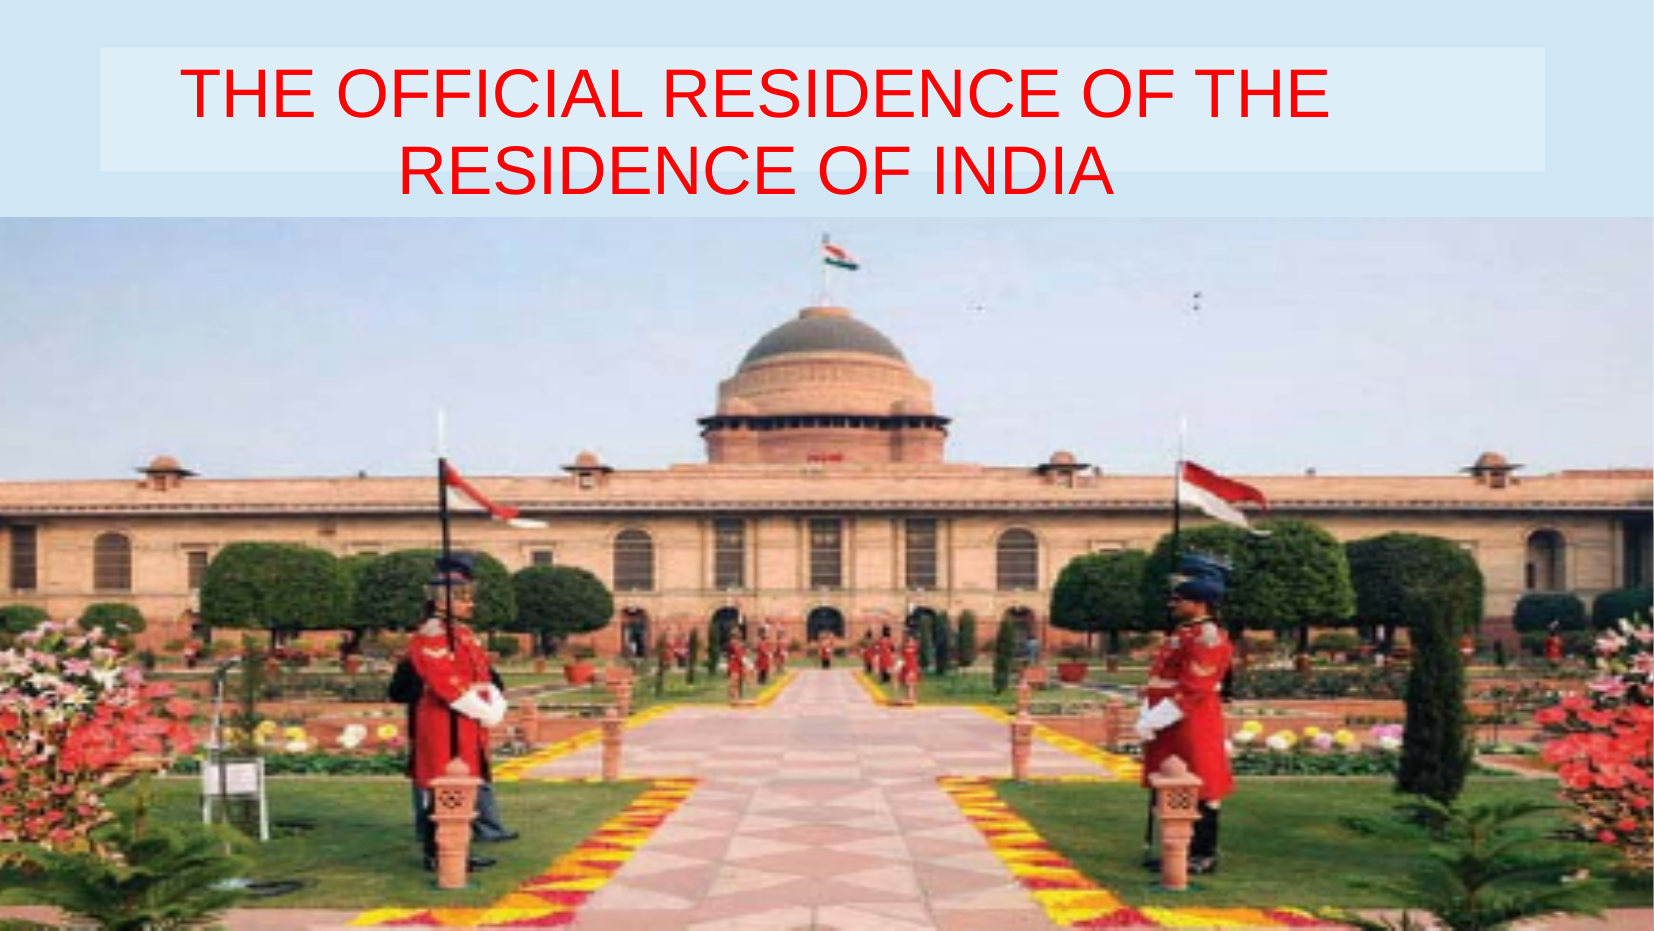

# THE OFFICIAL RESIDENCE OF THE RESIDENCE OF INDIA